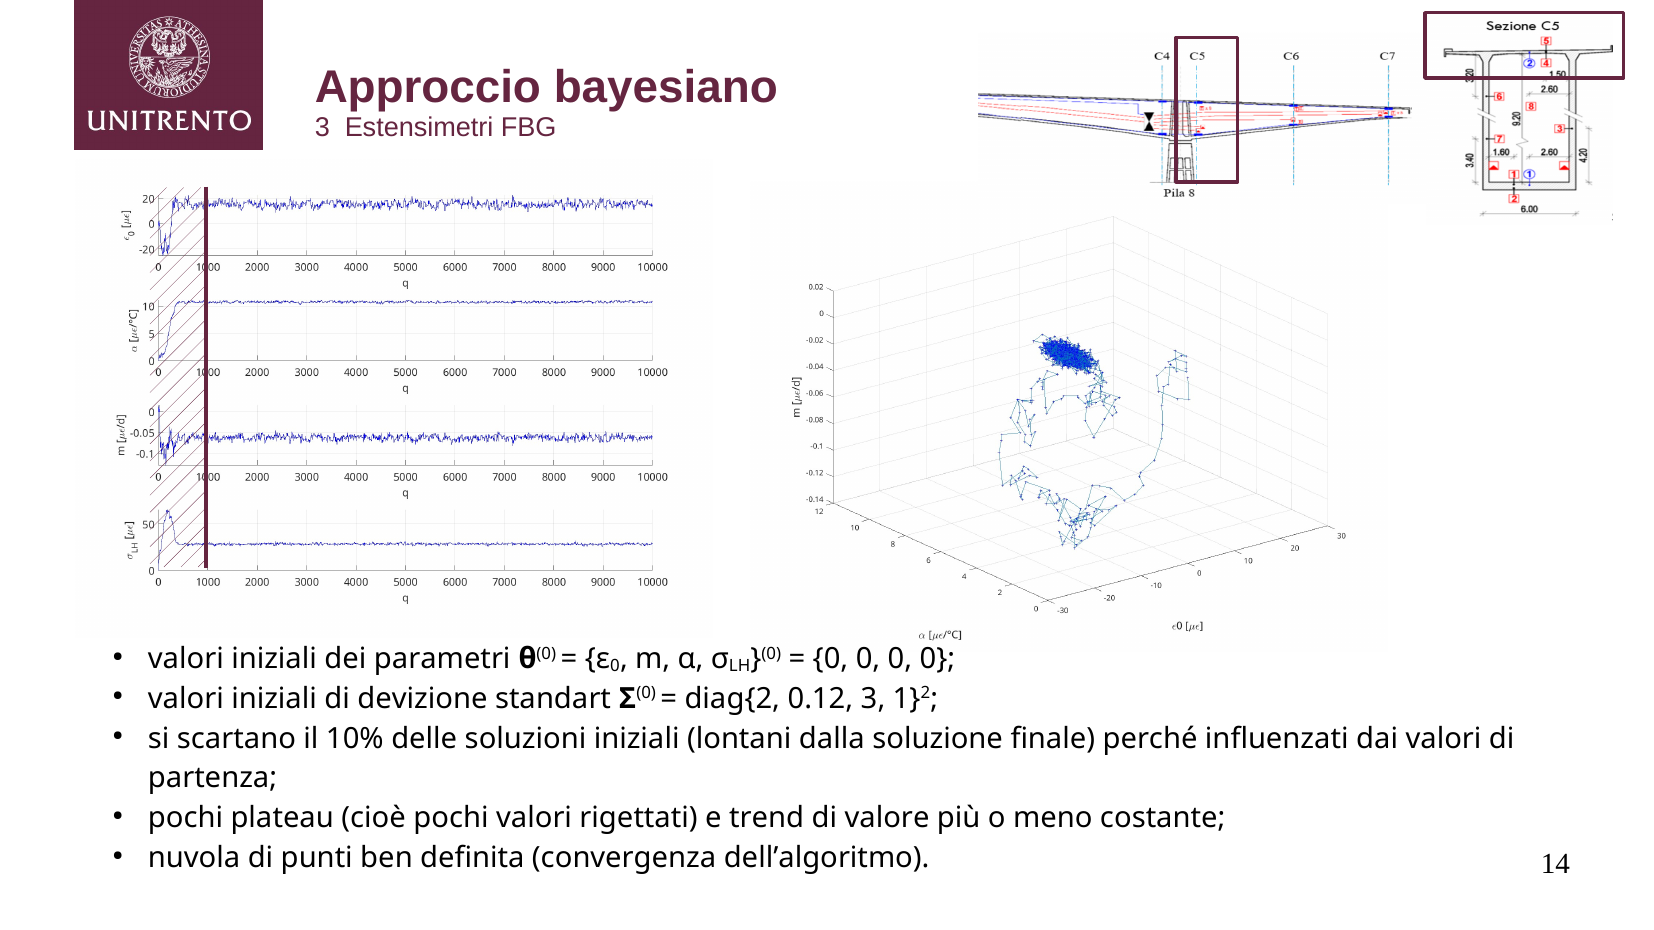

Approccio bayesiano
3 Estensimetri FBG
valori iniziali dei parametri θ(0) = {ε0, m, α, σLH}(0) = {0, 0, 0, 0};
valori iniziali di devizione standart Σ(0) = diag{2, 0.12, 3, 1}2;
si scartano il 10% delle soluzioni iniziali (lontani dalla soluzione finale) perché influenzati dai valori di partenza;
pochi plateau (cioè pochi valori rigettati) e trend di valore più o meno costante;
nuvola di punti ben definita (convergenza dell’algoritmo).
14